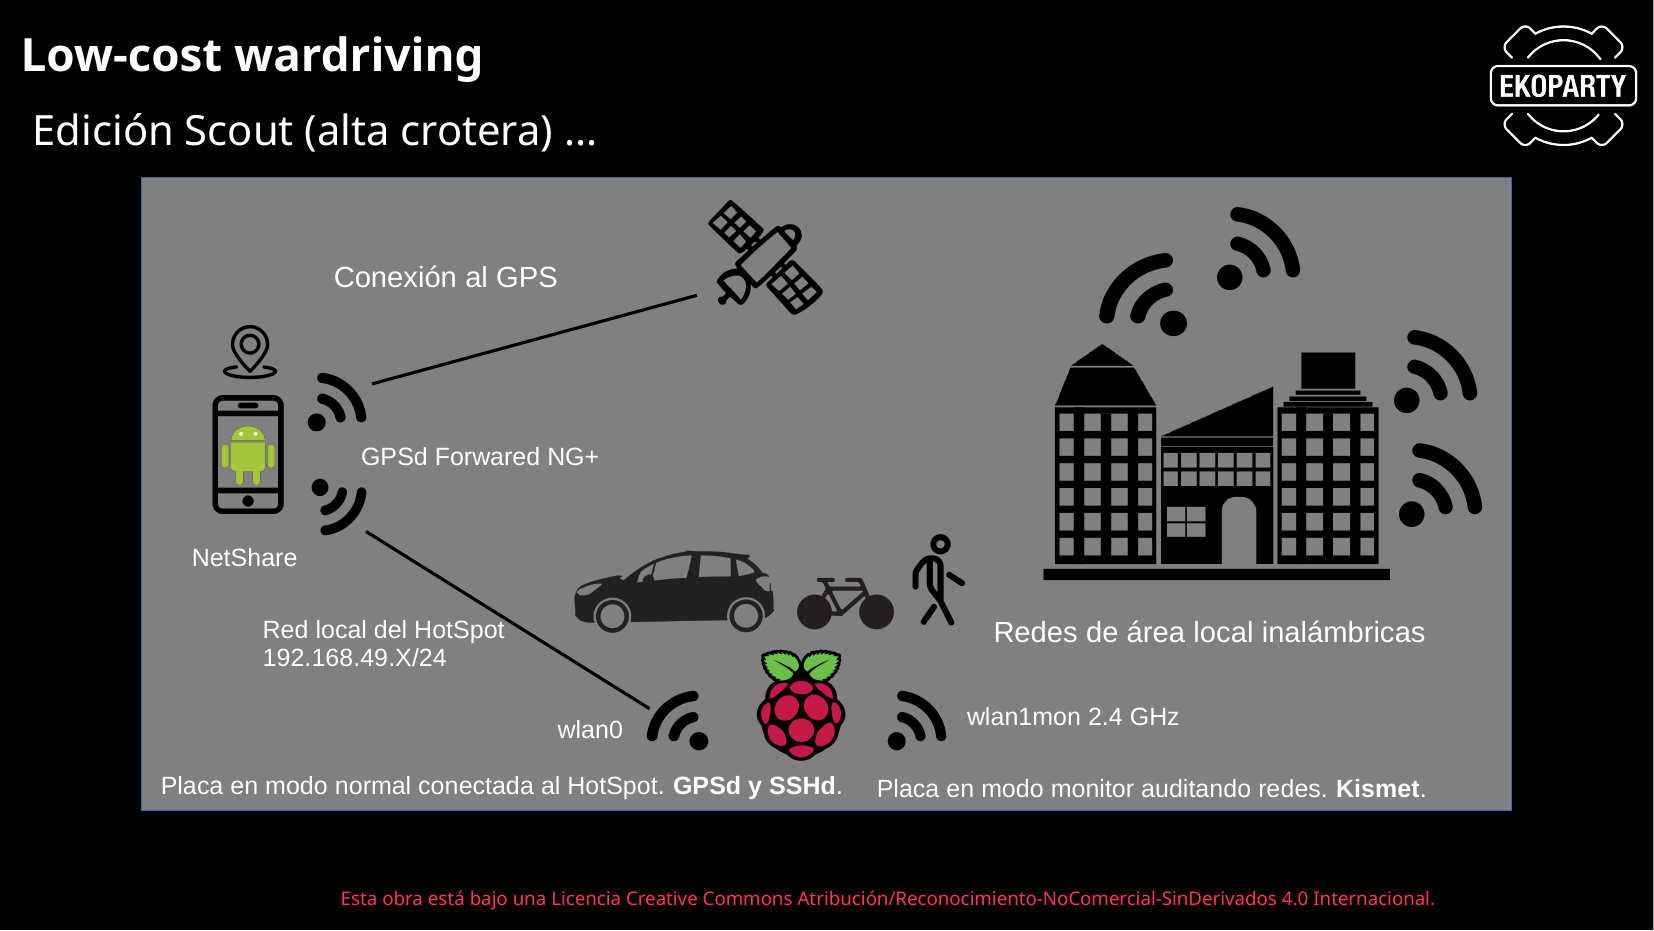

Low-cost wardriving
Edición Scout (alta crotera) ...
Conexión al GPS
GPSd Forwared NG+
NetShare
Red local del HotSpot
192.168.49.X/24
Redes de área local inalámbricas
wlan1mon 2.4 GHz
wlan0
Placa en modo normal conectada al HotSpot. GPSd y SSHd.
Placa en modo monitor auditando redes. Kismet.
Esta obra está bajo una Licencia Creative Commons Atribución/Reconocimiento-NoComercial-SinDerivados 4.0 Internacional.